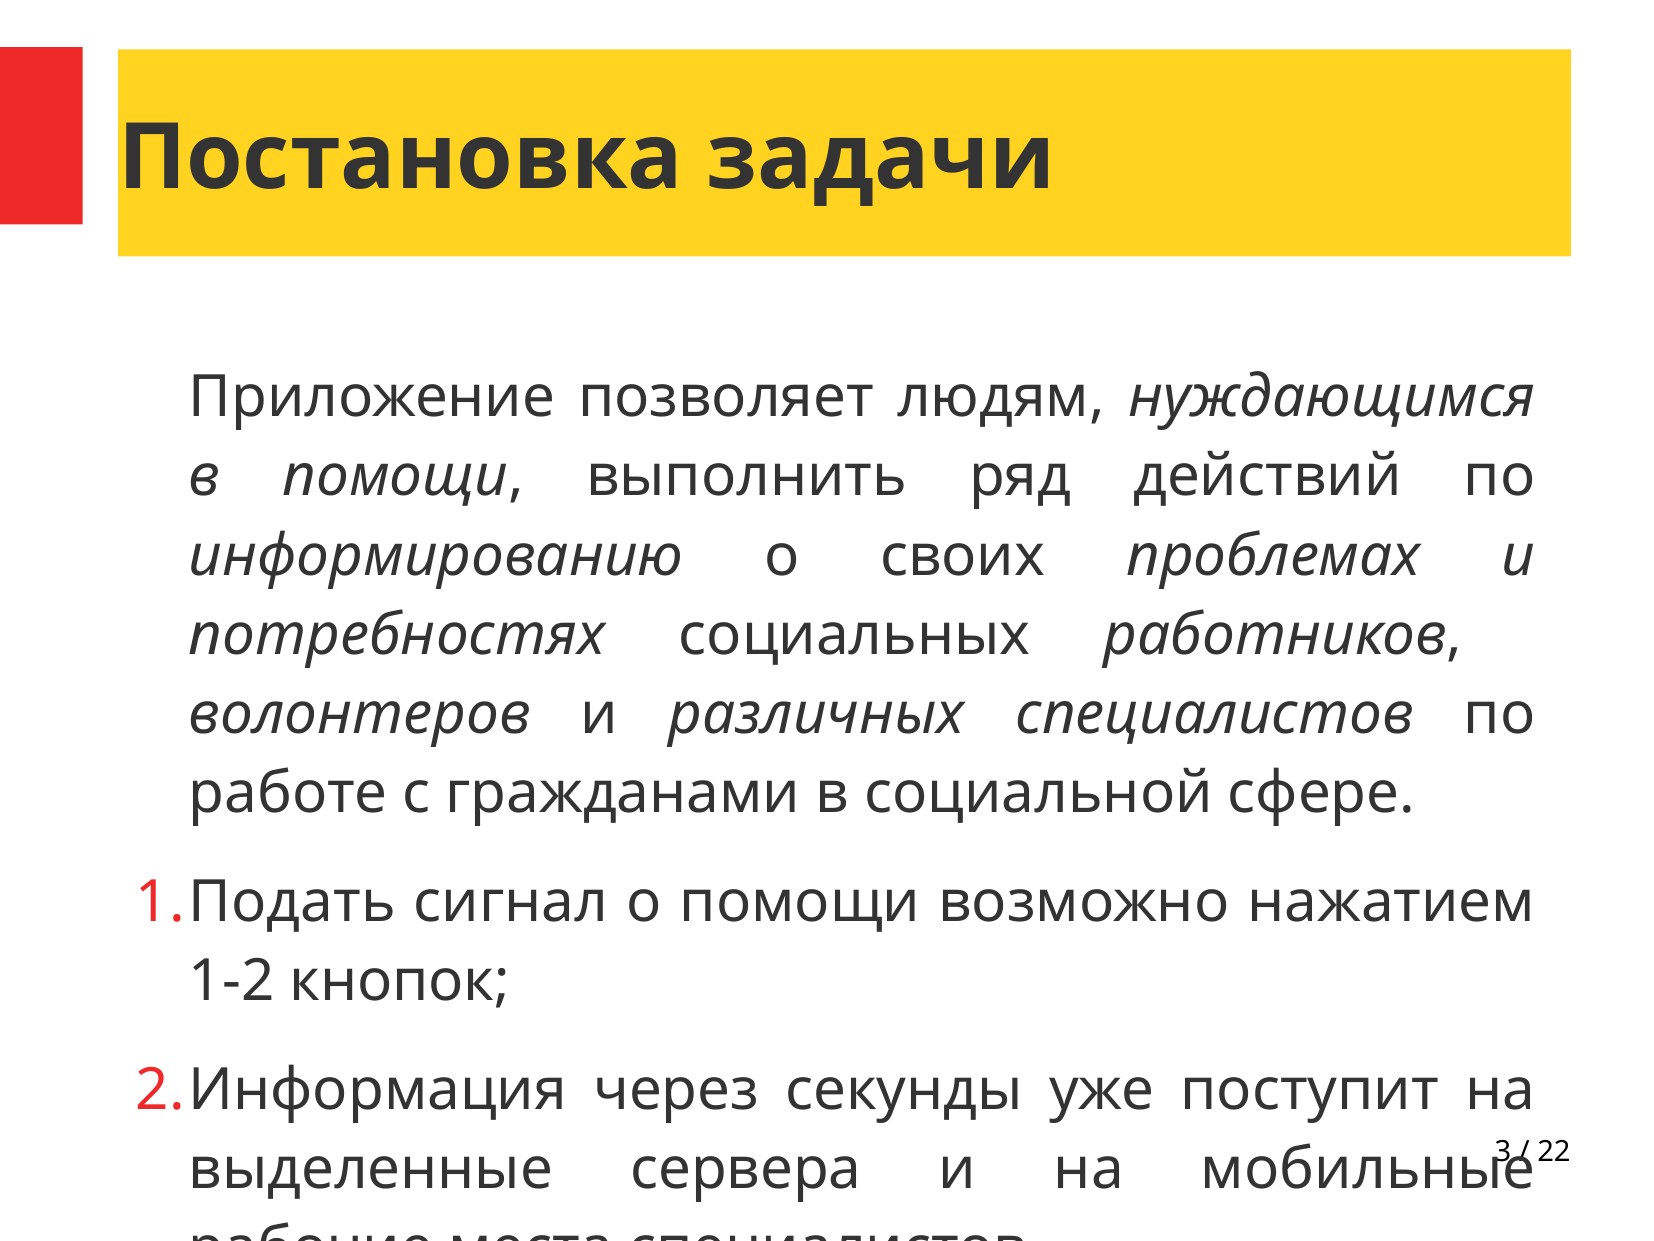

# Постановка задачи
Приложение позволяет людям, нуждающимся в помощи, выполнить ряд действий по информированию о своих проблемах и потребностях социальных работников, волонтеров и различных специалистов по работе с гражданами в социальной сфере.
Подать сигнал о помощи возможно нажатием 1-2 кнопок;
Информация через секунды уже поступит на выделенные сервера и на мобильные рабочие места специалистов.
3